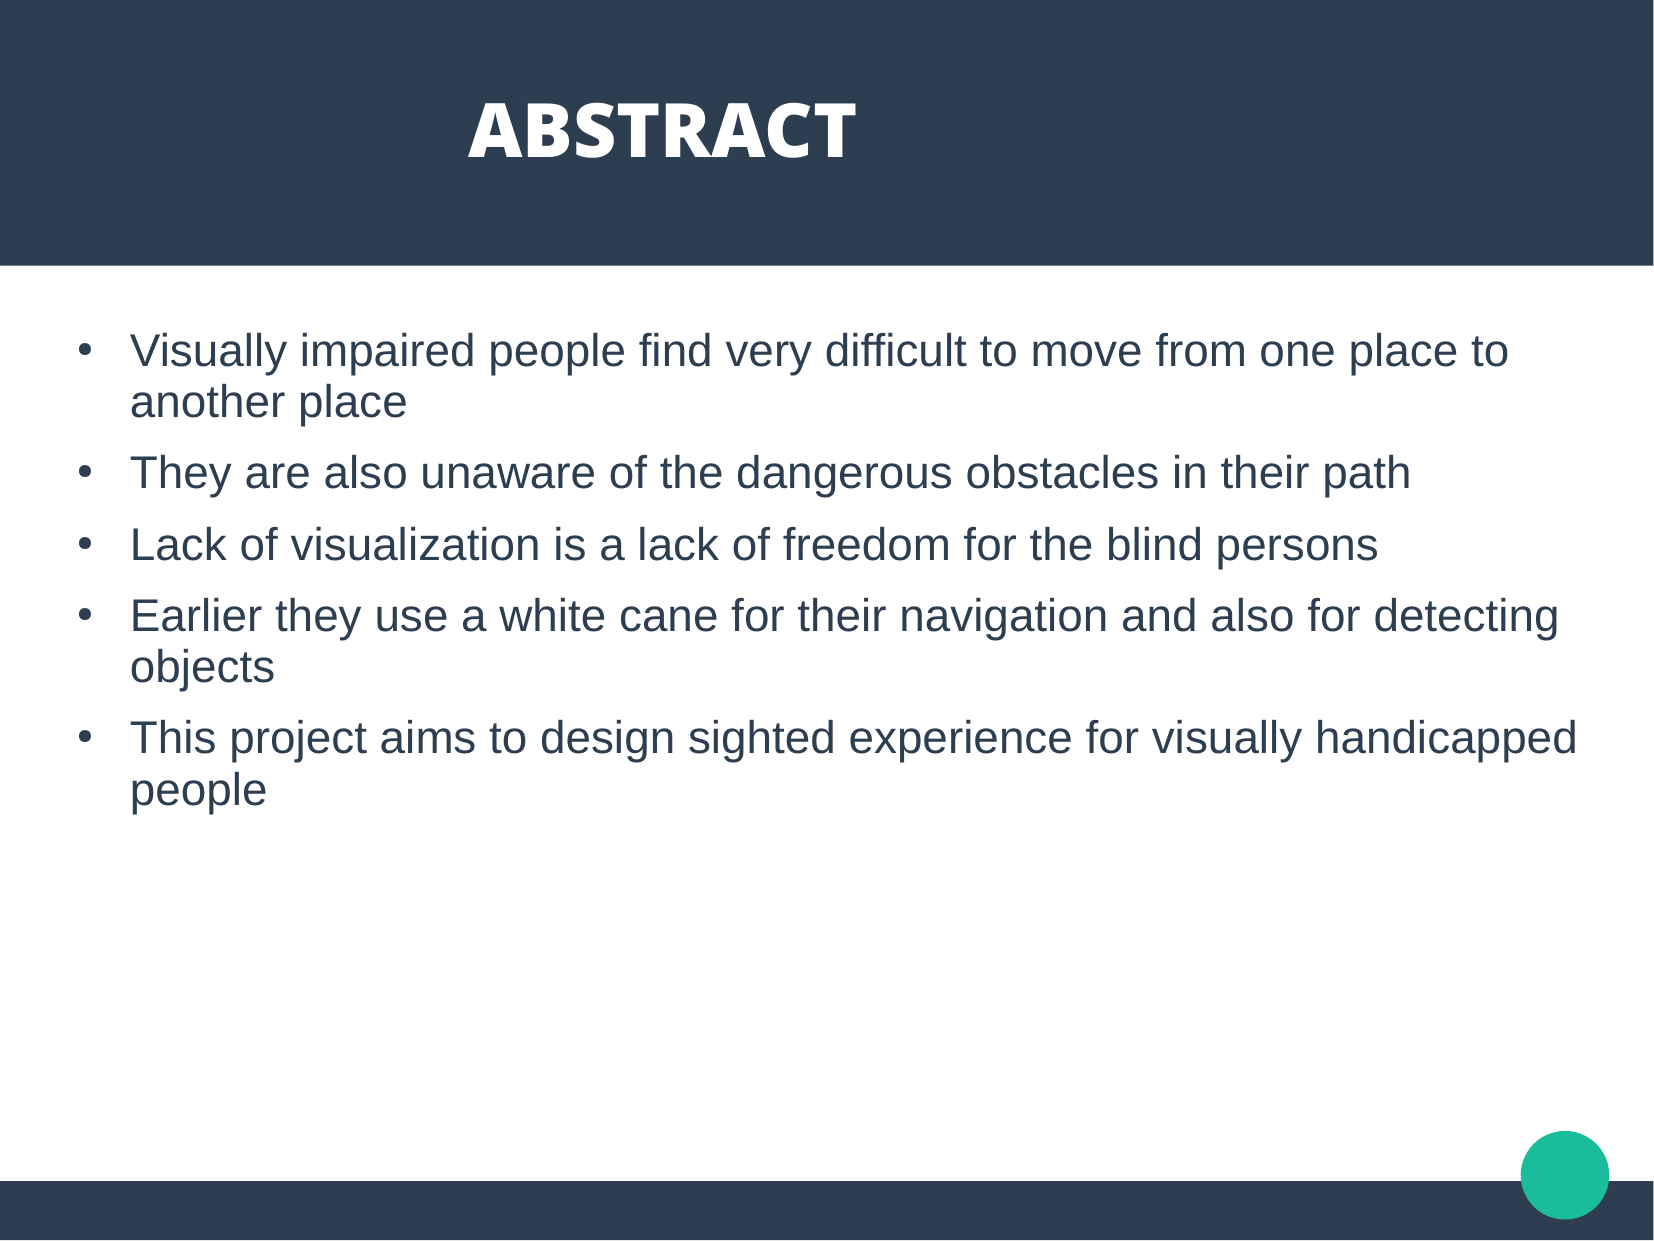

# ABSTRACT
Visually impaired people find very difficult to move from one place to another place
They are also unaware of the dangerous obstacles in their path
Lack of visualization is a lack of freedom for the blind persons
Earlier they use a white cane for their navigation and also for detecting objects
This project aims to design sighted experience for visually handicapped people